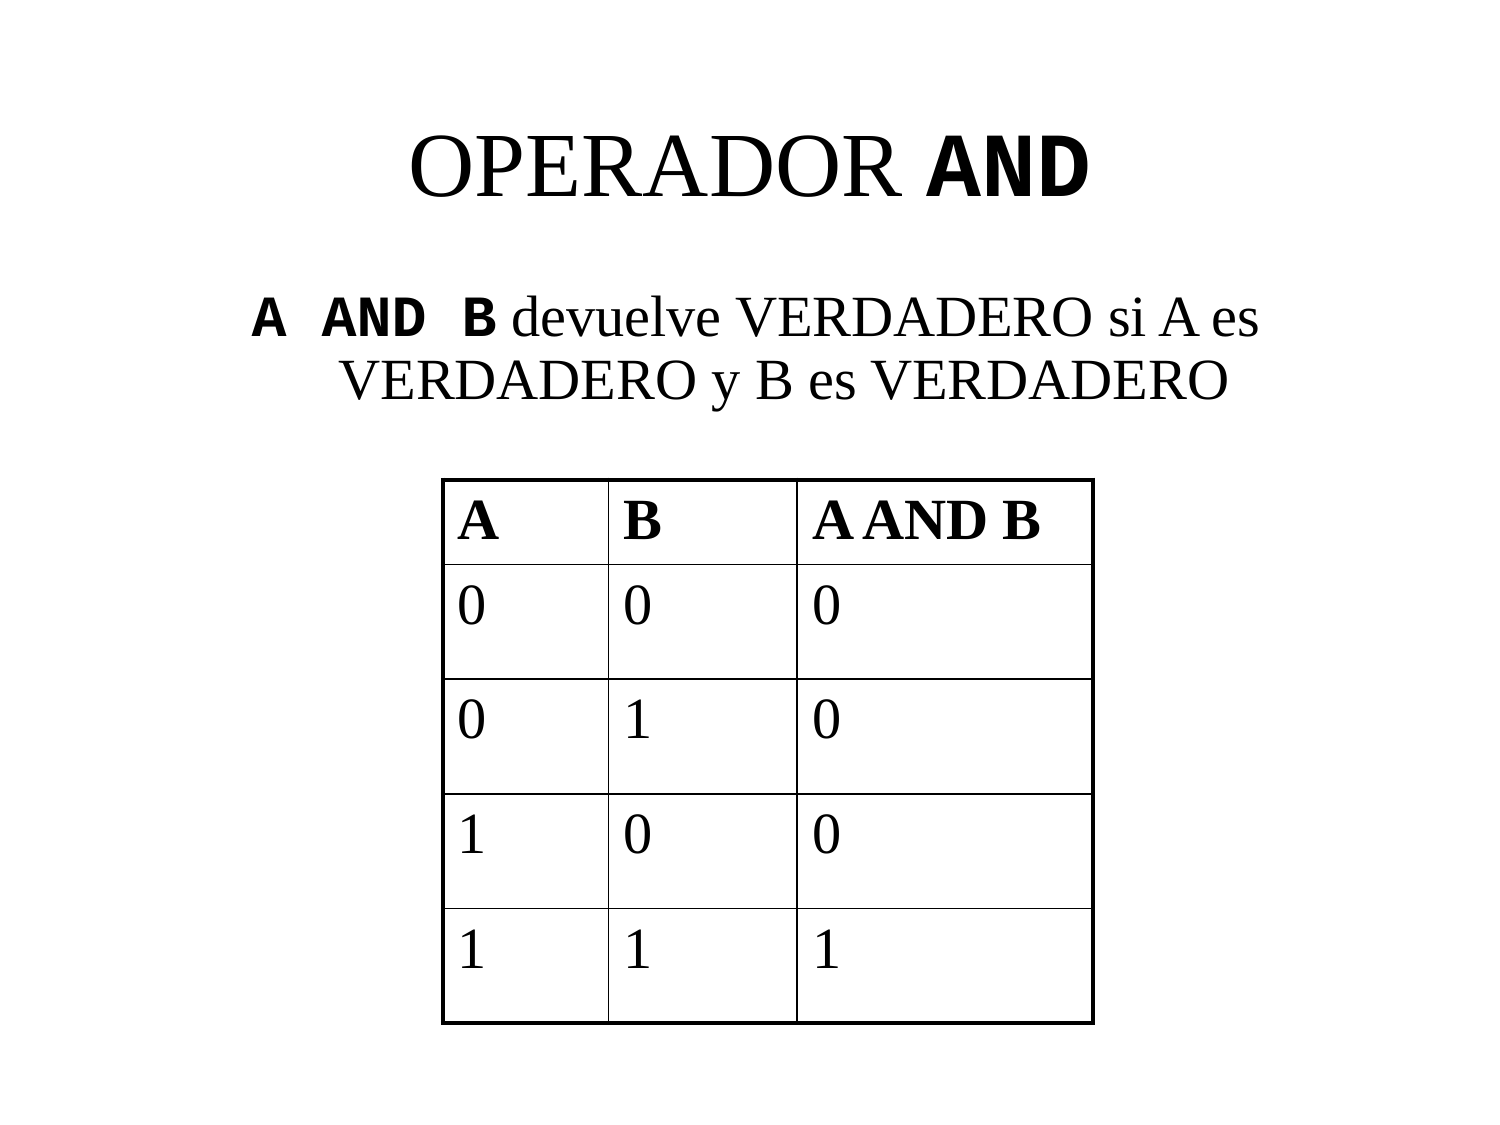

# OPERADOR AND
A AND B devuelve VERDADERO si A es VERDADERO y B es VERDADERO
| A | B | A AND B |
| --- | --- | --- |
| 0 | 0 | 0 |
| 0 | 1 | 0 |
| 1 | 0 | 0 |
| 1 | 1 | 1 |